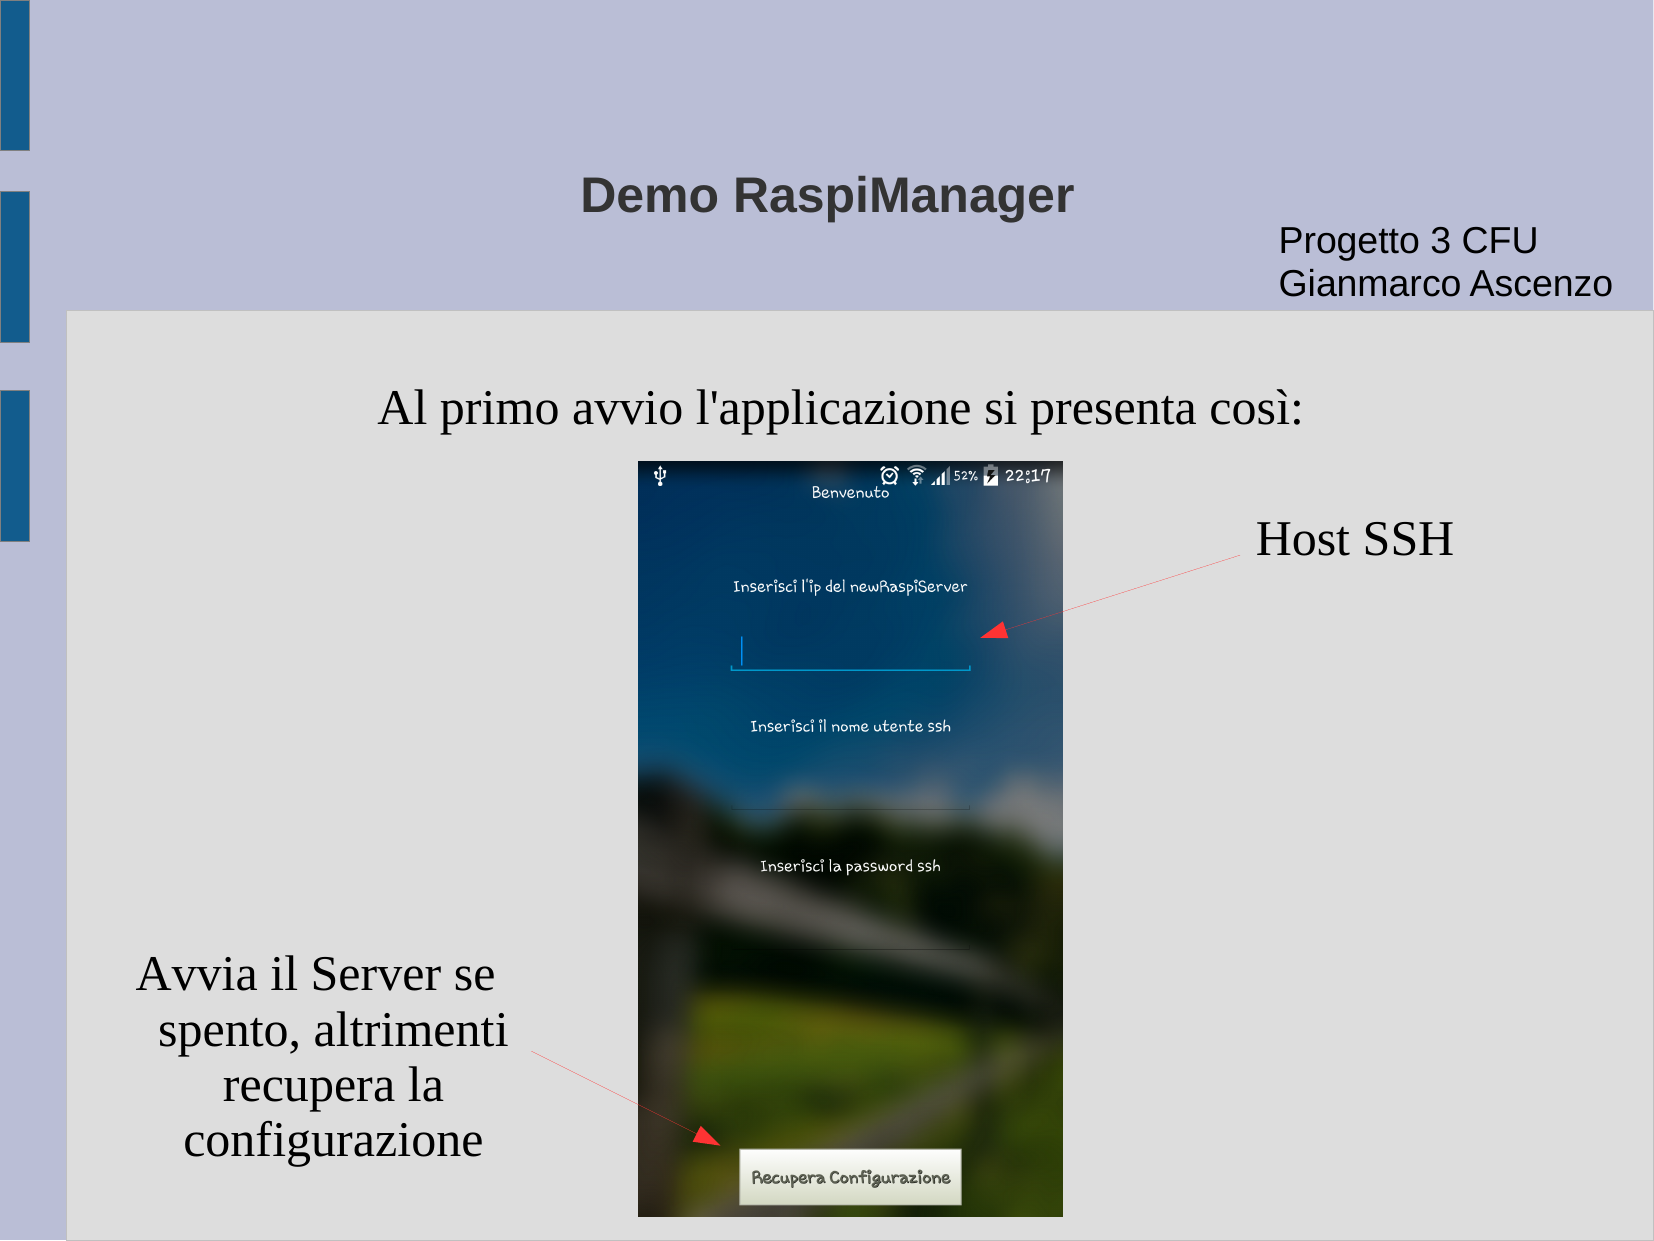

# Demo RaspiManager
Progetto 3 CFU Gianmarco Ascenzo
Al primo avvio l'applicazione si presenta così:
Host SSH
Avvia il Server se spento, altrimenti recupera la configurazione